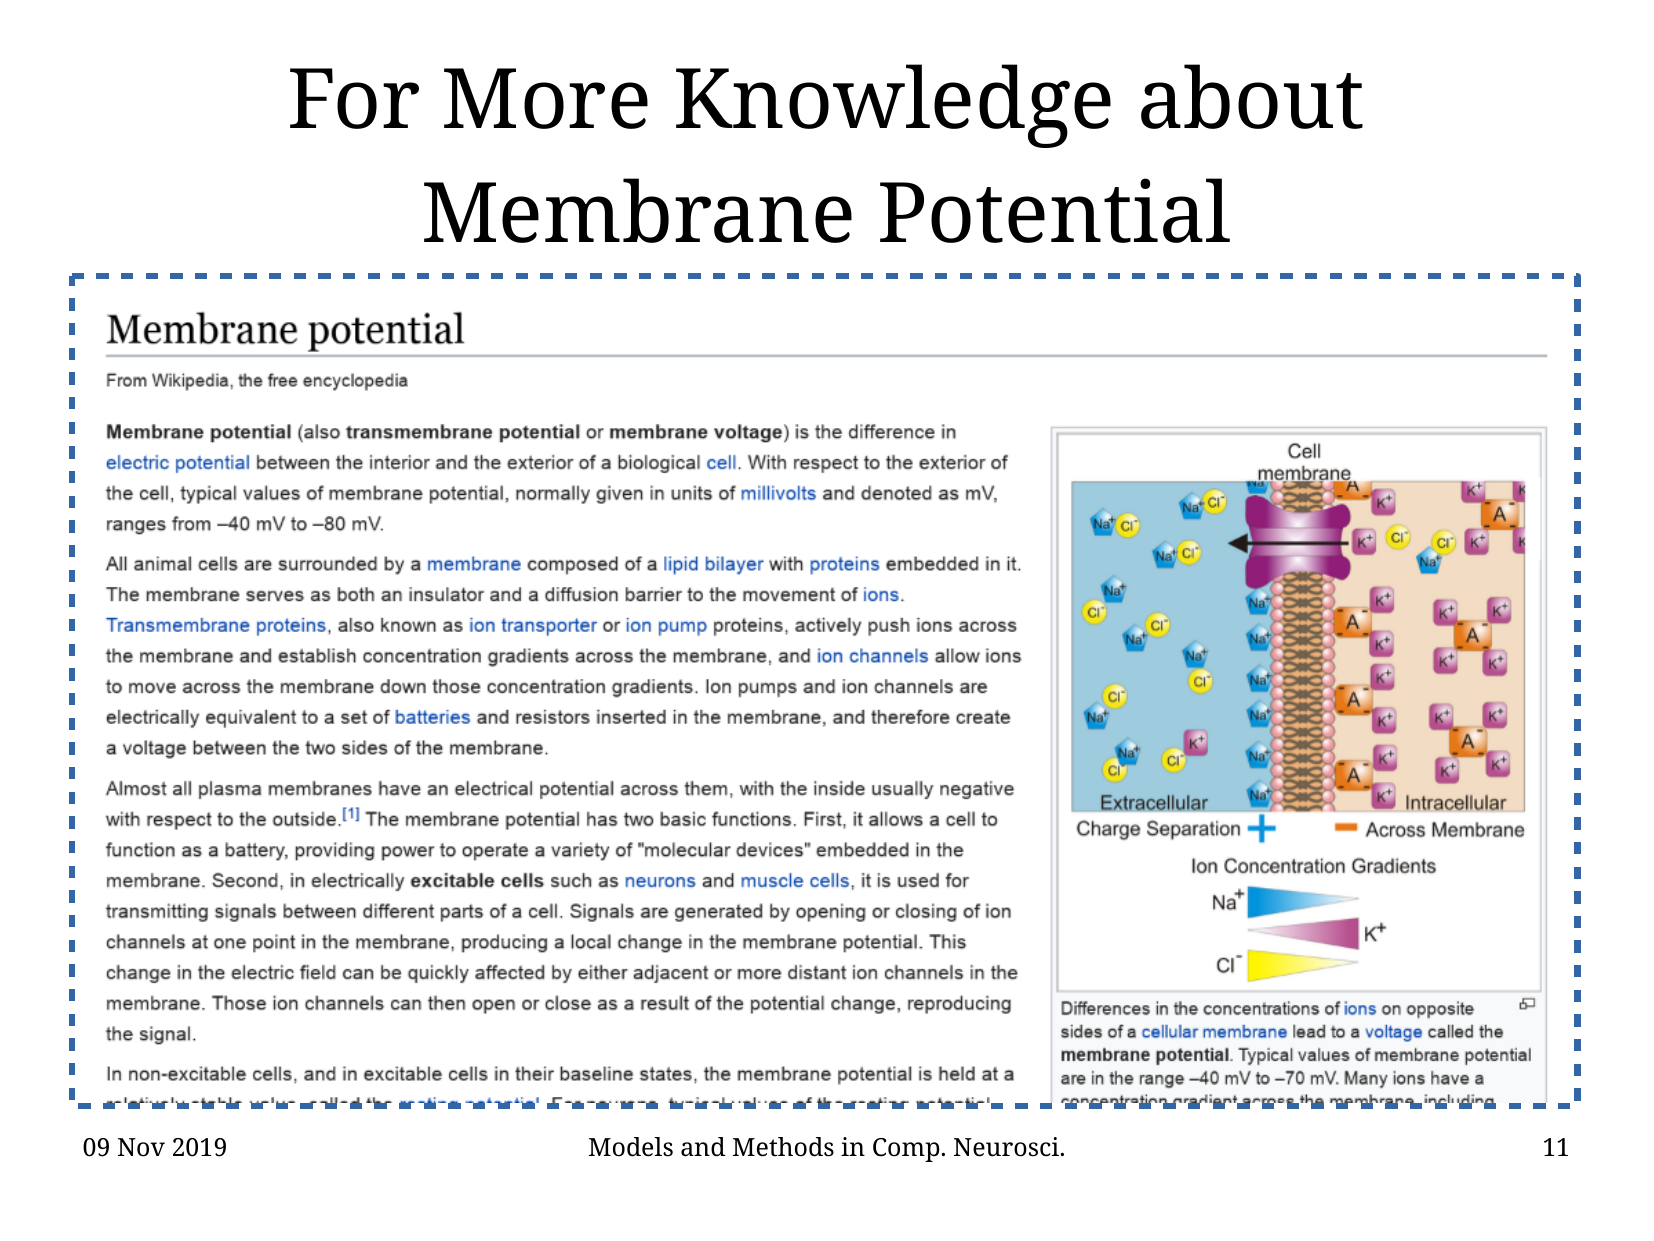

# For More Knowledge about Membrane Potential
09 Nov 2019
Models and Methods in Comp. Neurosci.
11